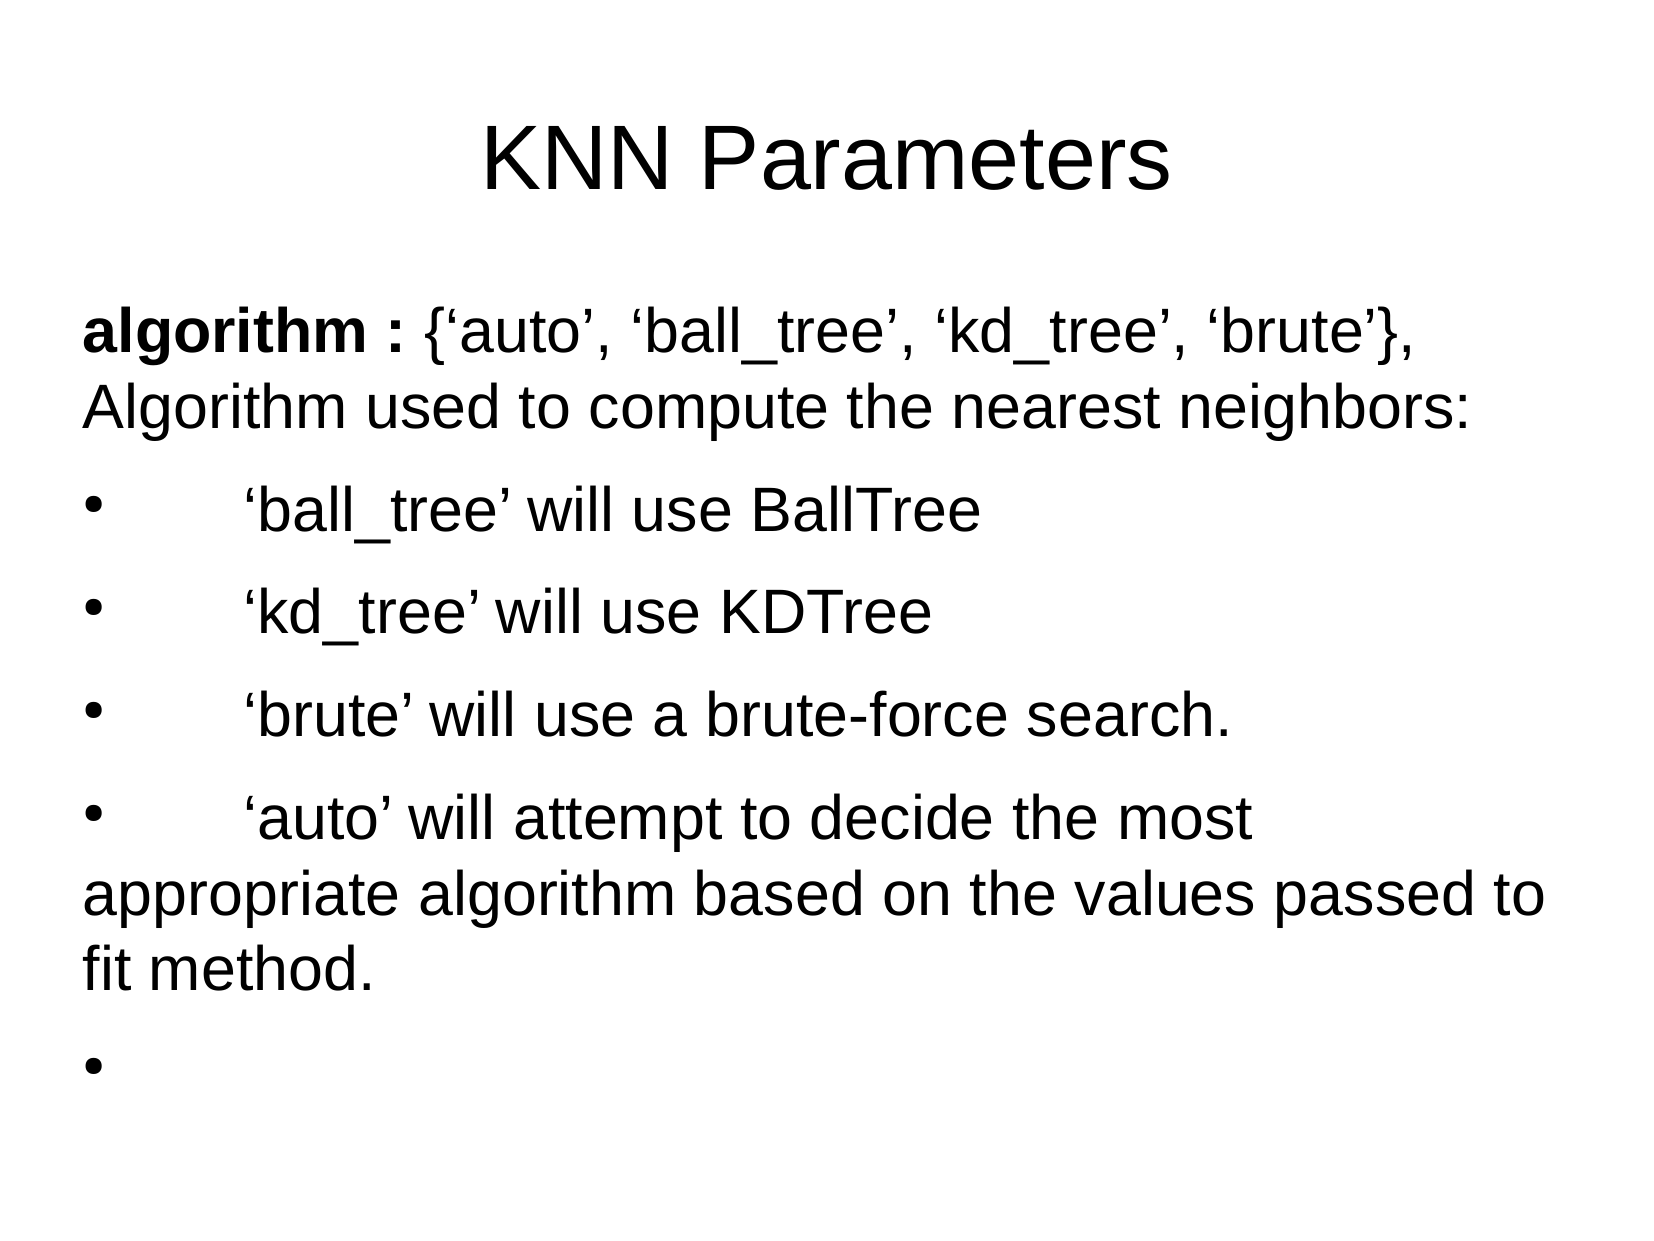

KNN Parameters
# algorithm : {‘auto’, ‘ball_tree’, ‘kd_tree’, ‘brute’}, Algorithm used to compute the nearest neighbors:
 ‘ball_tree’ will use BallTree
 ‘kd_tree’ will use KDTree
 ‘brute’ will use a brute-force search.
 ‘auto’ will attempt to decide the most appropriate algorithm based on the values passed to fit method.